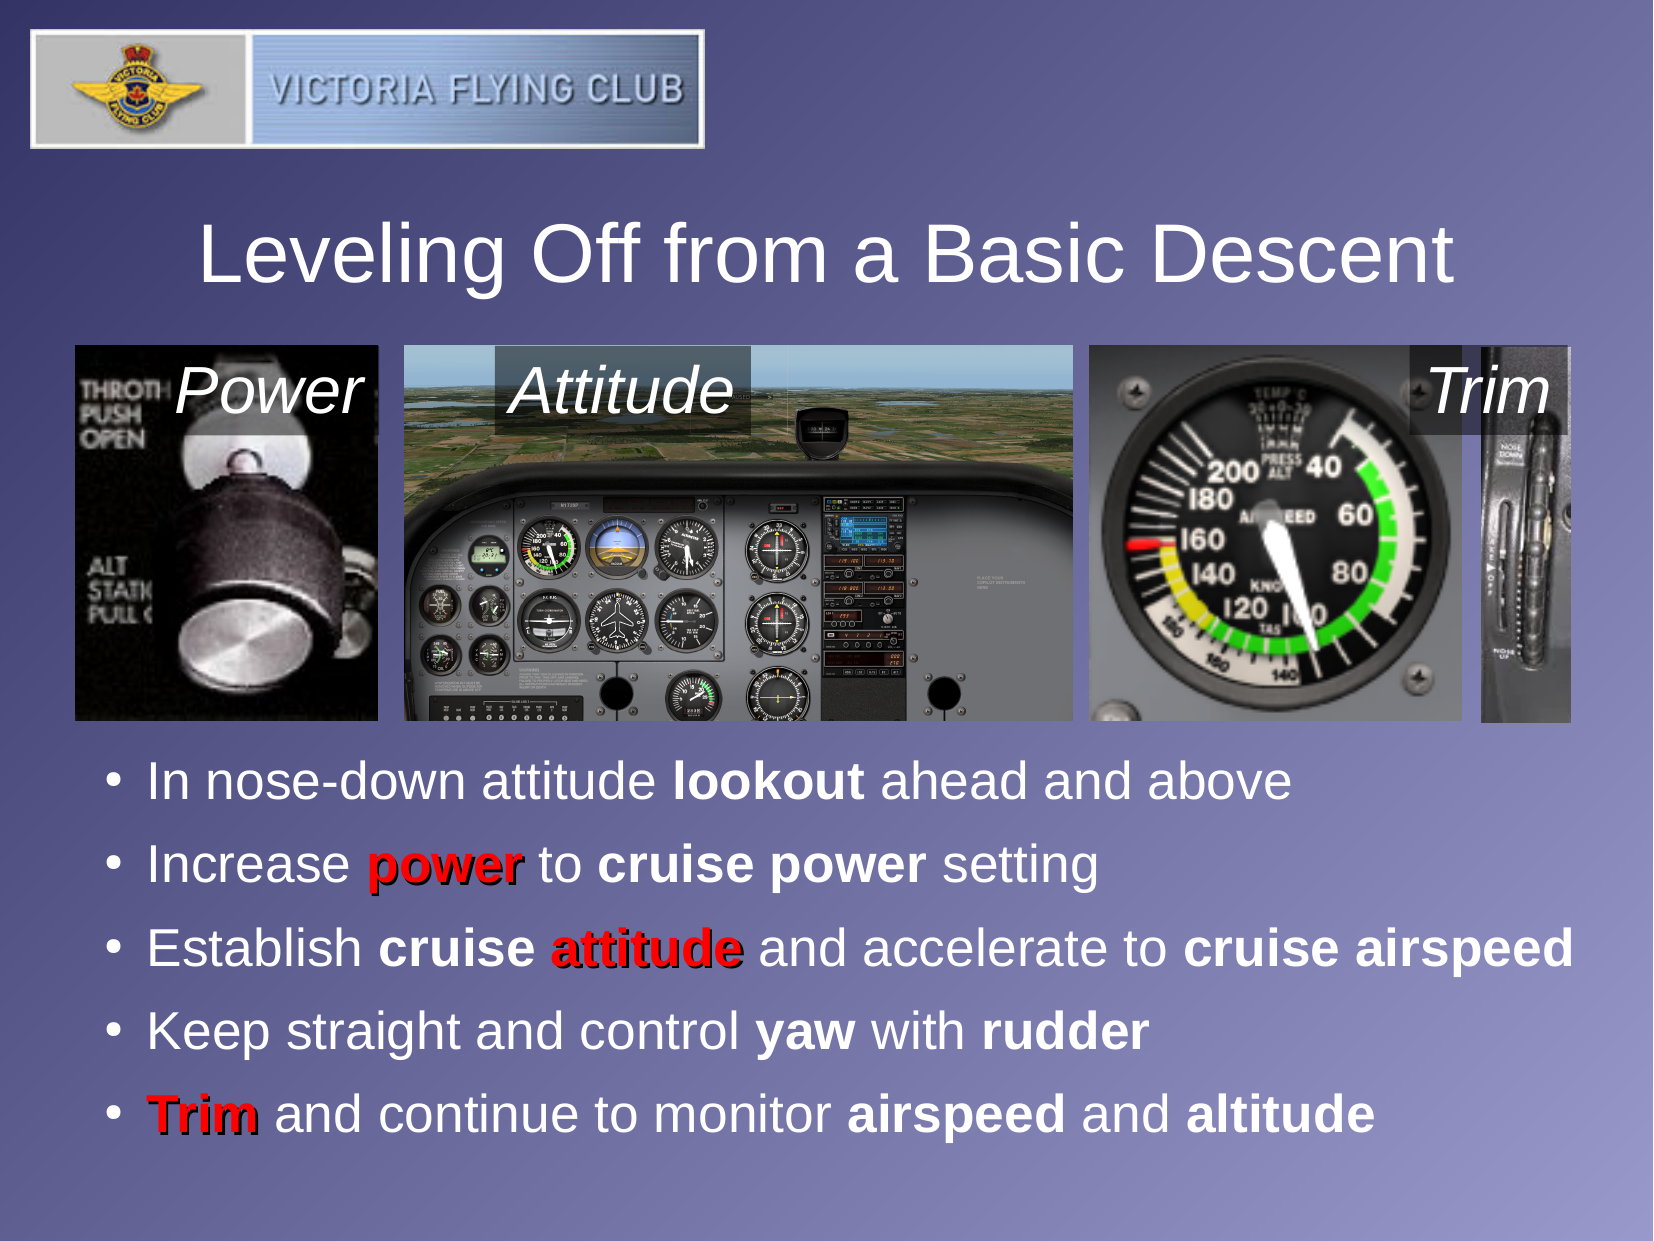

# Leveling Off from a Basic Descent
Trim
Power
Attitude
In nose-down attitude lookout ahead and above
Increase power to cruise power setting
Establish cruise attitude and accelerate to cruise airspeed
Keep straight and control yaw with rudder
Trim and continue to monitor airspeed and altitude